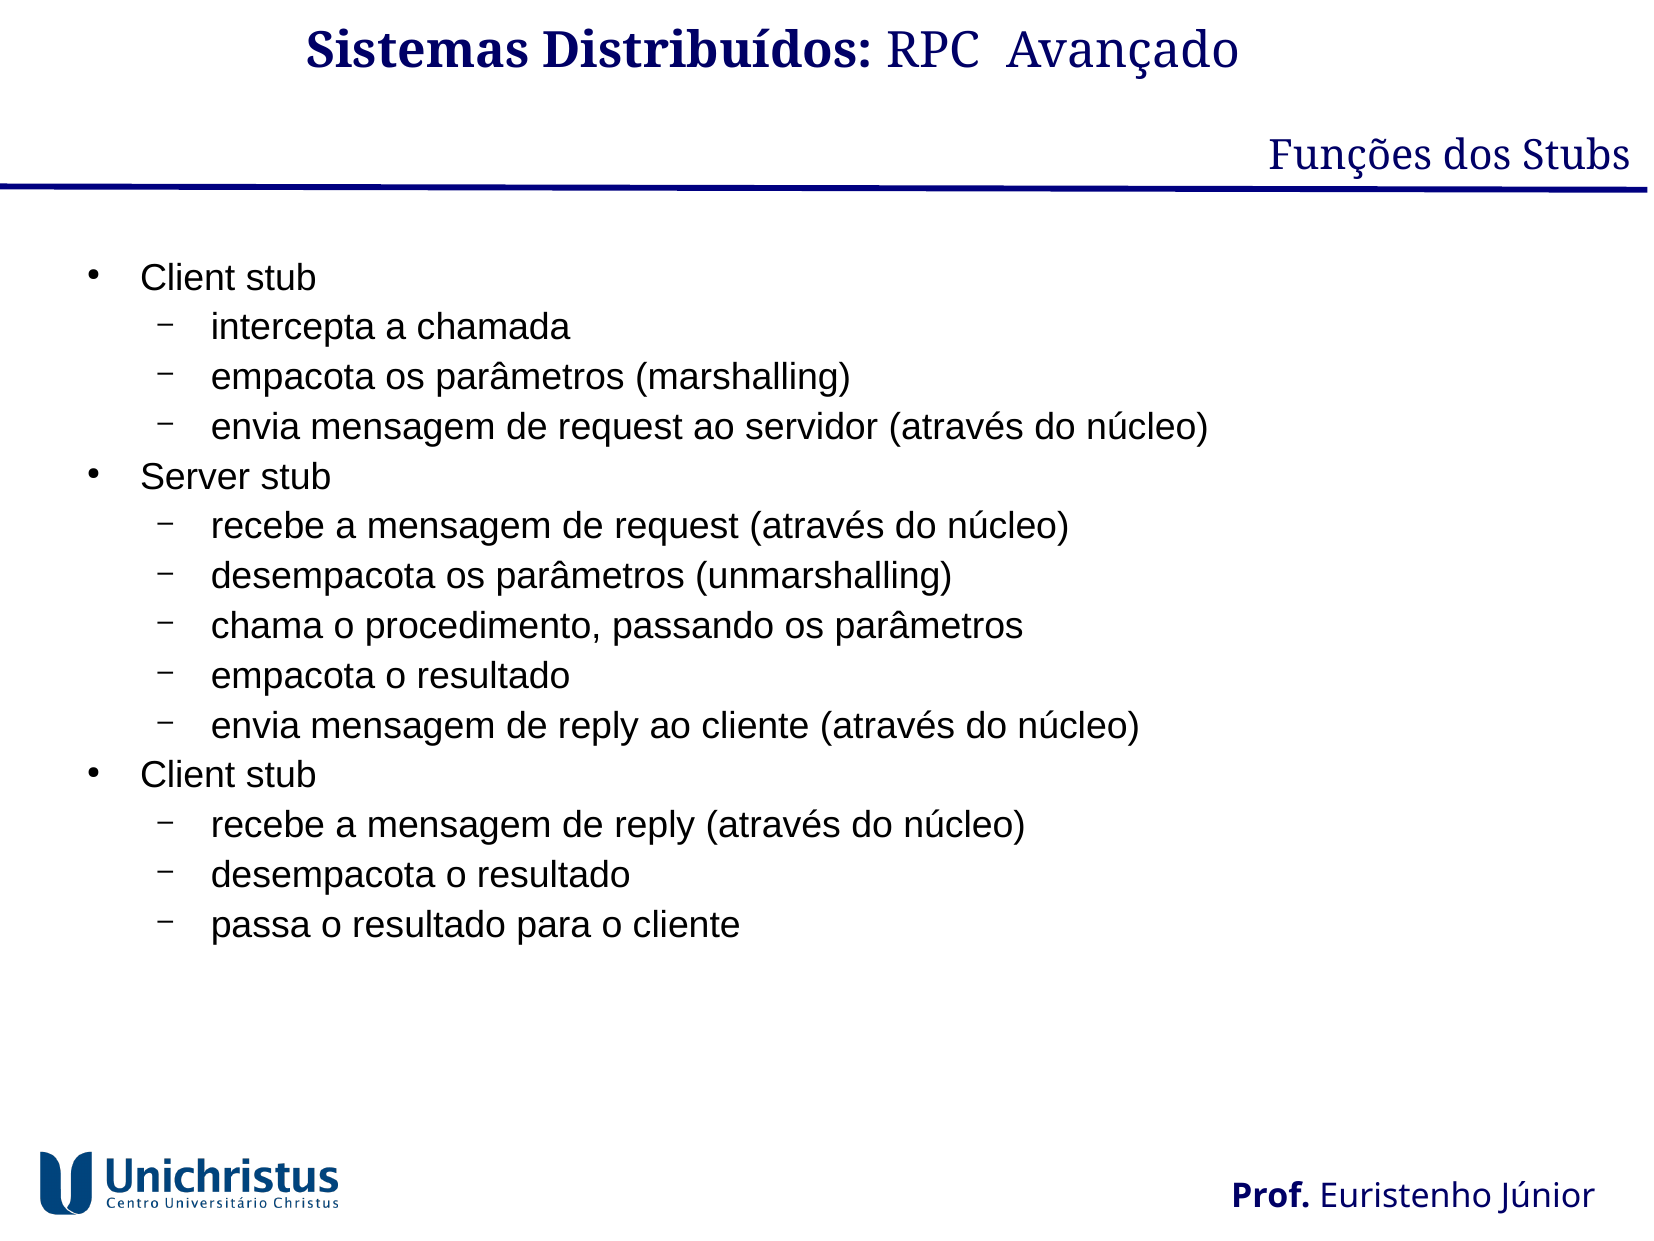

Sistemas Distribuídos: RPC Avançado
Funções dos Stubs
# Client stub
intercepta a chamada
empacota os parâmetros (marshalling)
envia mensagem de request ao servidor (através do núcleo)
Server stub
recebe a mensagem de request (através do núcleo)
desempacota os parâmetros (unmarshalling)
chama o procedimento, passando os parâmetros
empacota o resultado
envia mensagem de reply ao cliente (através do núcleo)
Client stub
recebe a mensagem de reply (através do núcleo)
desempacota o resultado
passa o resultado para o cliente
Prof. Euristenho Júnior